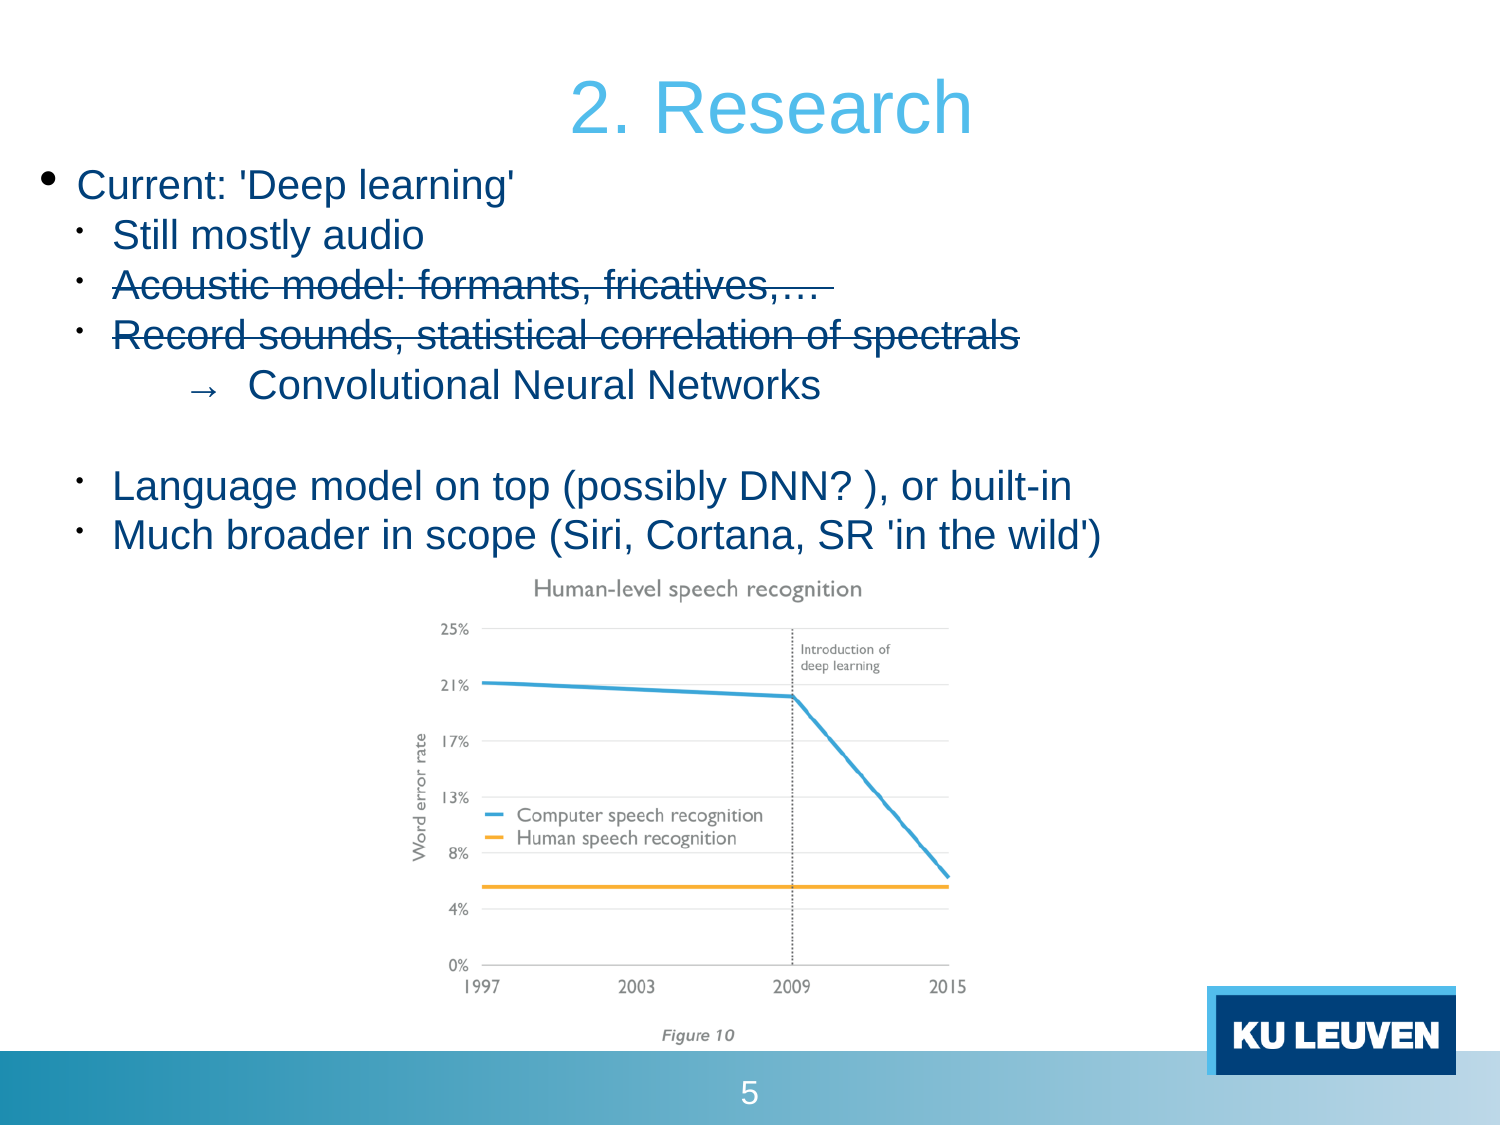

2. Research
Current: 'Deep learning'
Still mostly audio
Acoustic model: formants, fricatives,…
Record sounds, statistical correlation of spectrals
→ Convolutional Neural Networks
Language model on top (possibly DNN? ), or built-in
Much broader in scope (Siri, Cortana, SR 'in the wild')